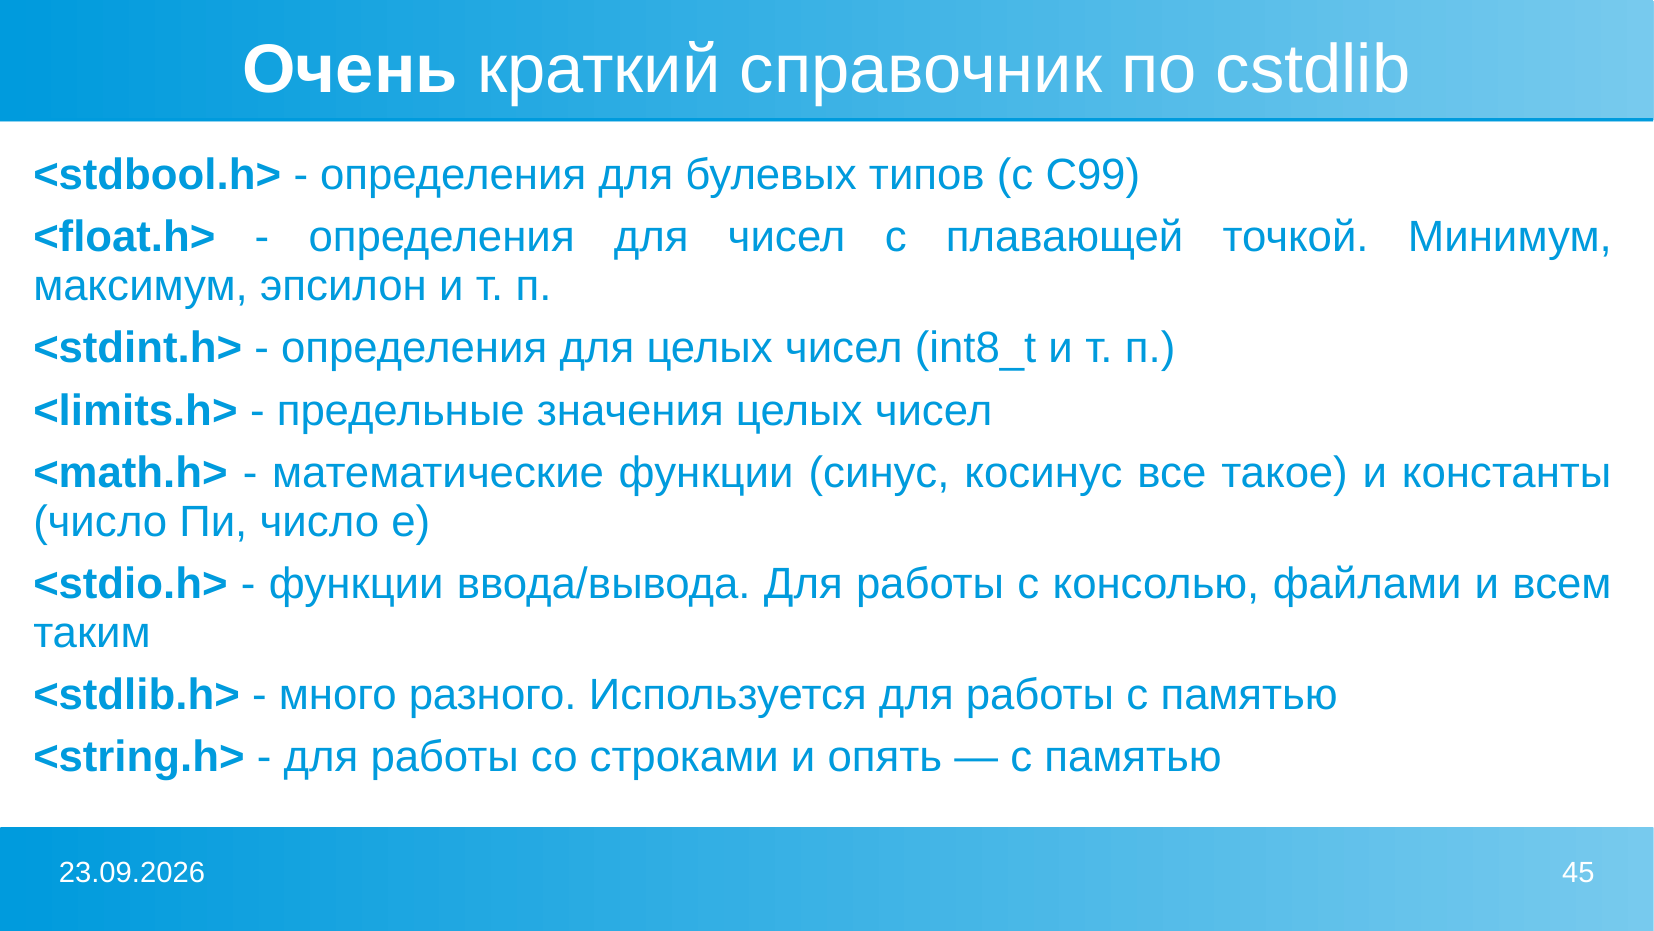

# Очень краткий справочник по cstdlib
<stdbool.h> - определения для булевых типов (с C99)
<float.h> - определения для чисел с плавающей точкой. Минимум, максимум, эпсилон и т. п.
<stdint.h> - определения для целых чисел (int8_t и т. п.)
<limits.h> - предельные значения целых чисел
<math.h> - математические функции (синус, косинус все такое) и константы (число Пи, число e)
<stdio.h> - функции ввода/вывода. Для работы с консолью, файлами и всем таким
<stdlib.h> - много разного. Используется для работы с памятью
<string.h> - для работы со строками и опять — с памятью
45